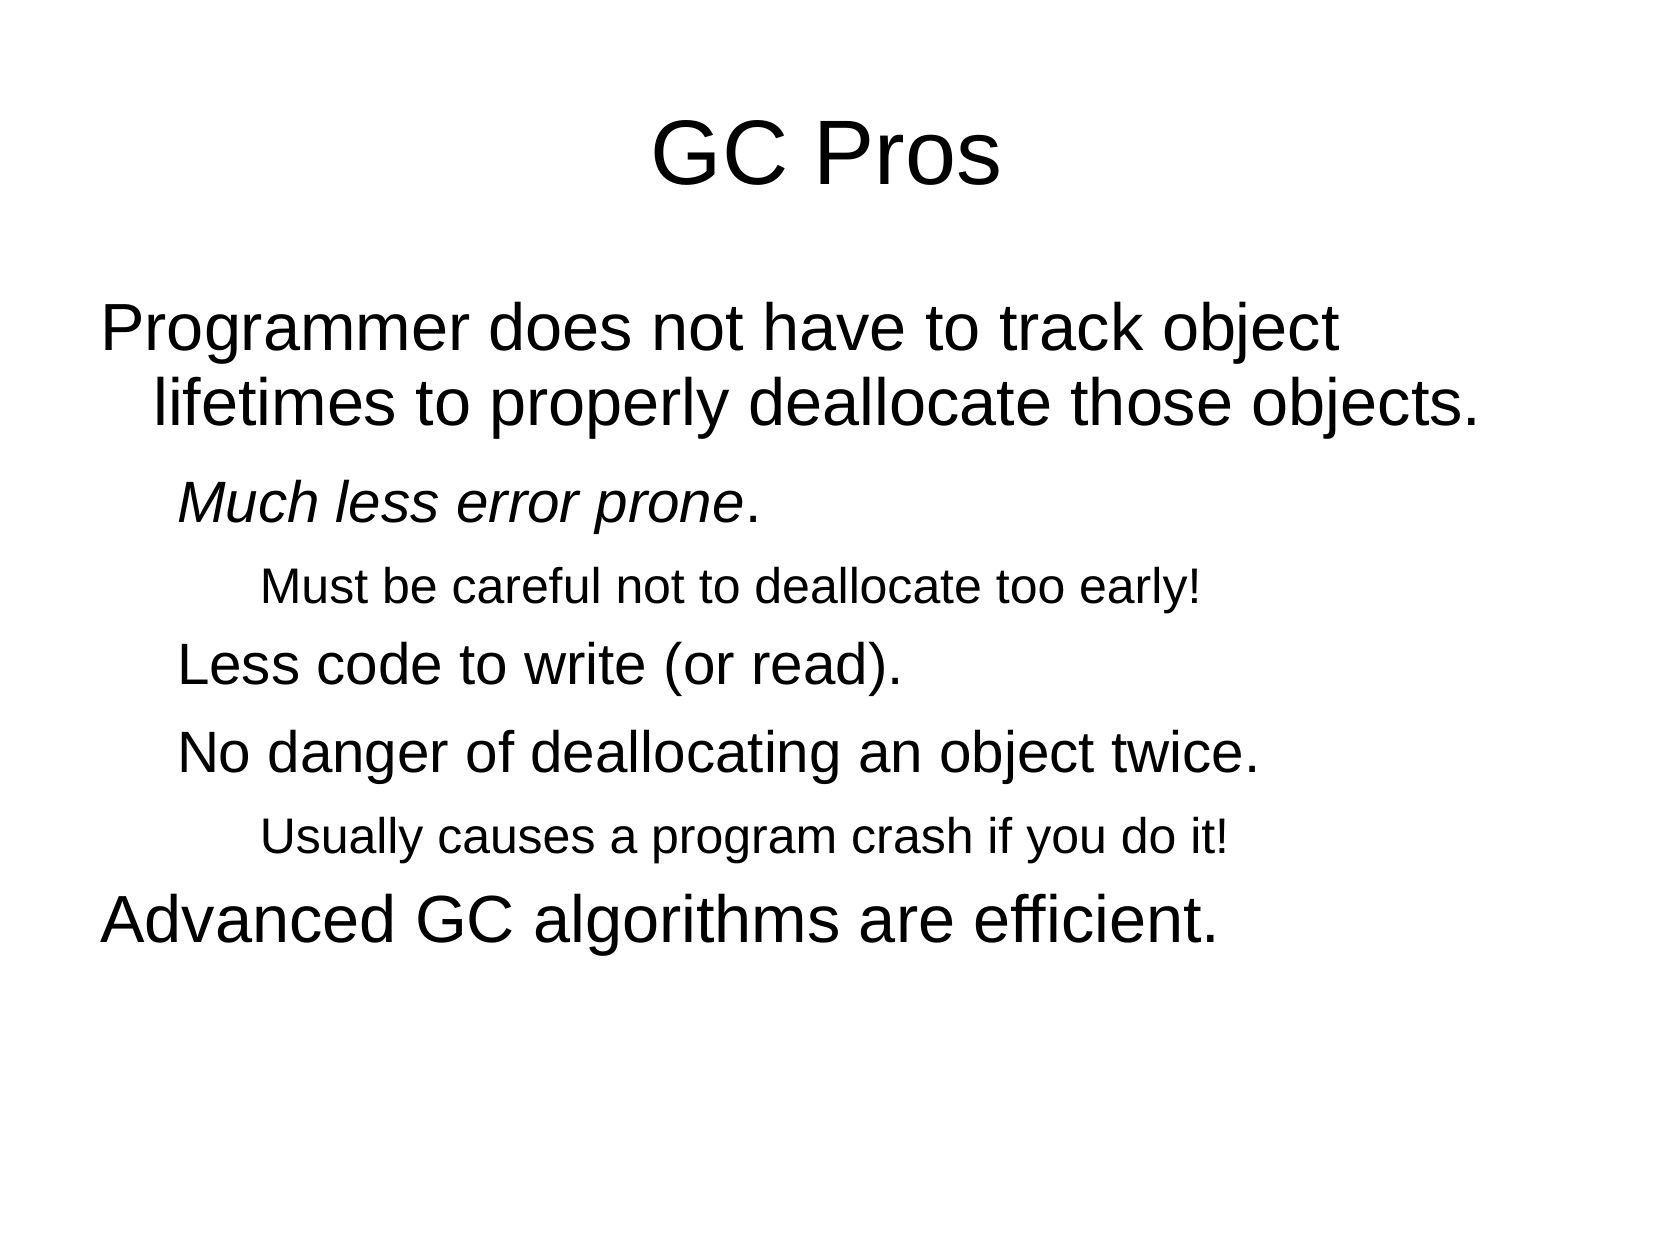

# GC Pros
Programmer does not have to track object lifetimes to properly deallocate those objects.
Much less error prone.
Must be careful not to deallocate too early!
Less code to write (or read).
No danger of deallocating an object twice.
Usually causes a program crash if you do it!
Advanced GC algorithms are efficient.